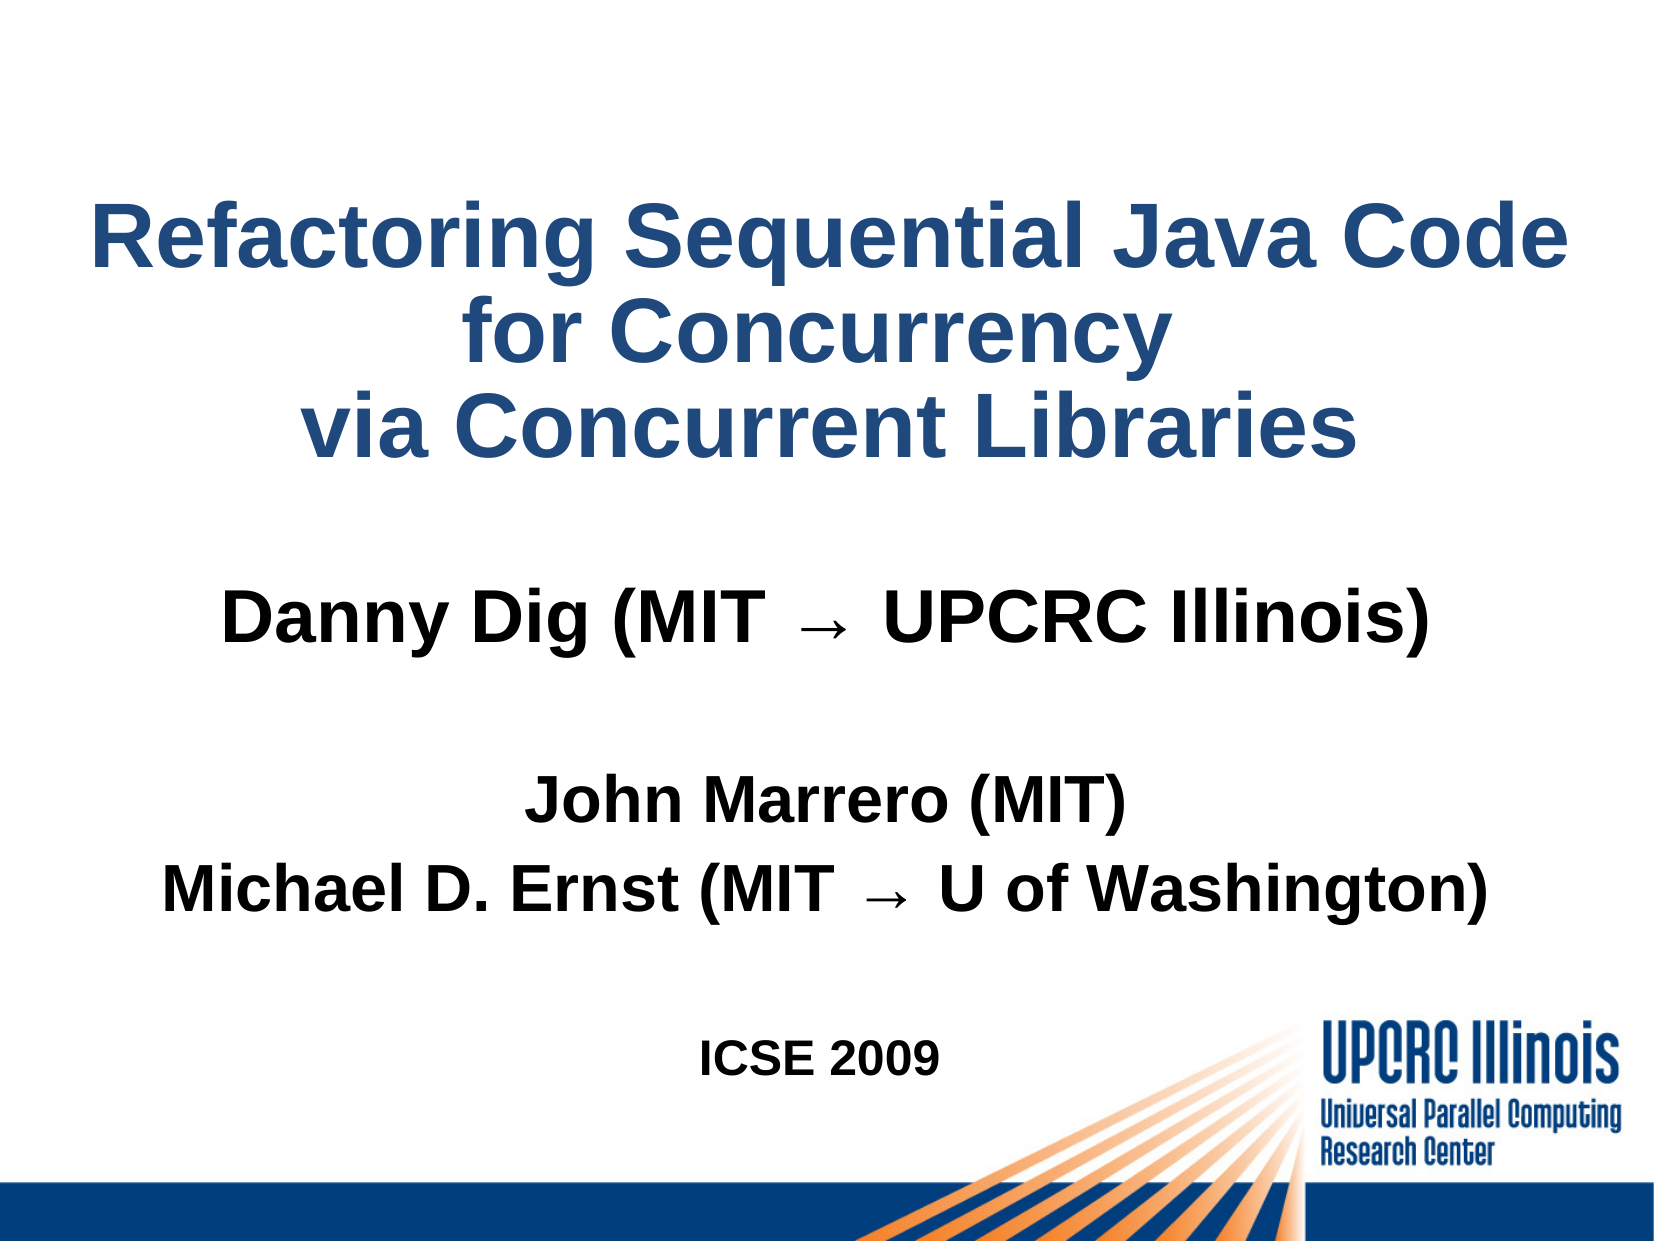

# Refactoring Sequential Java Code for Concurrency via Concurrent Libraries
Danny Dig (MIT → UPCRC Illinois)
John Marrero (MIT)
Michael D. Ernst (MIT → U of Washington)
ICSE 2009